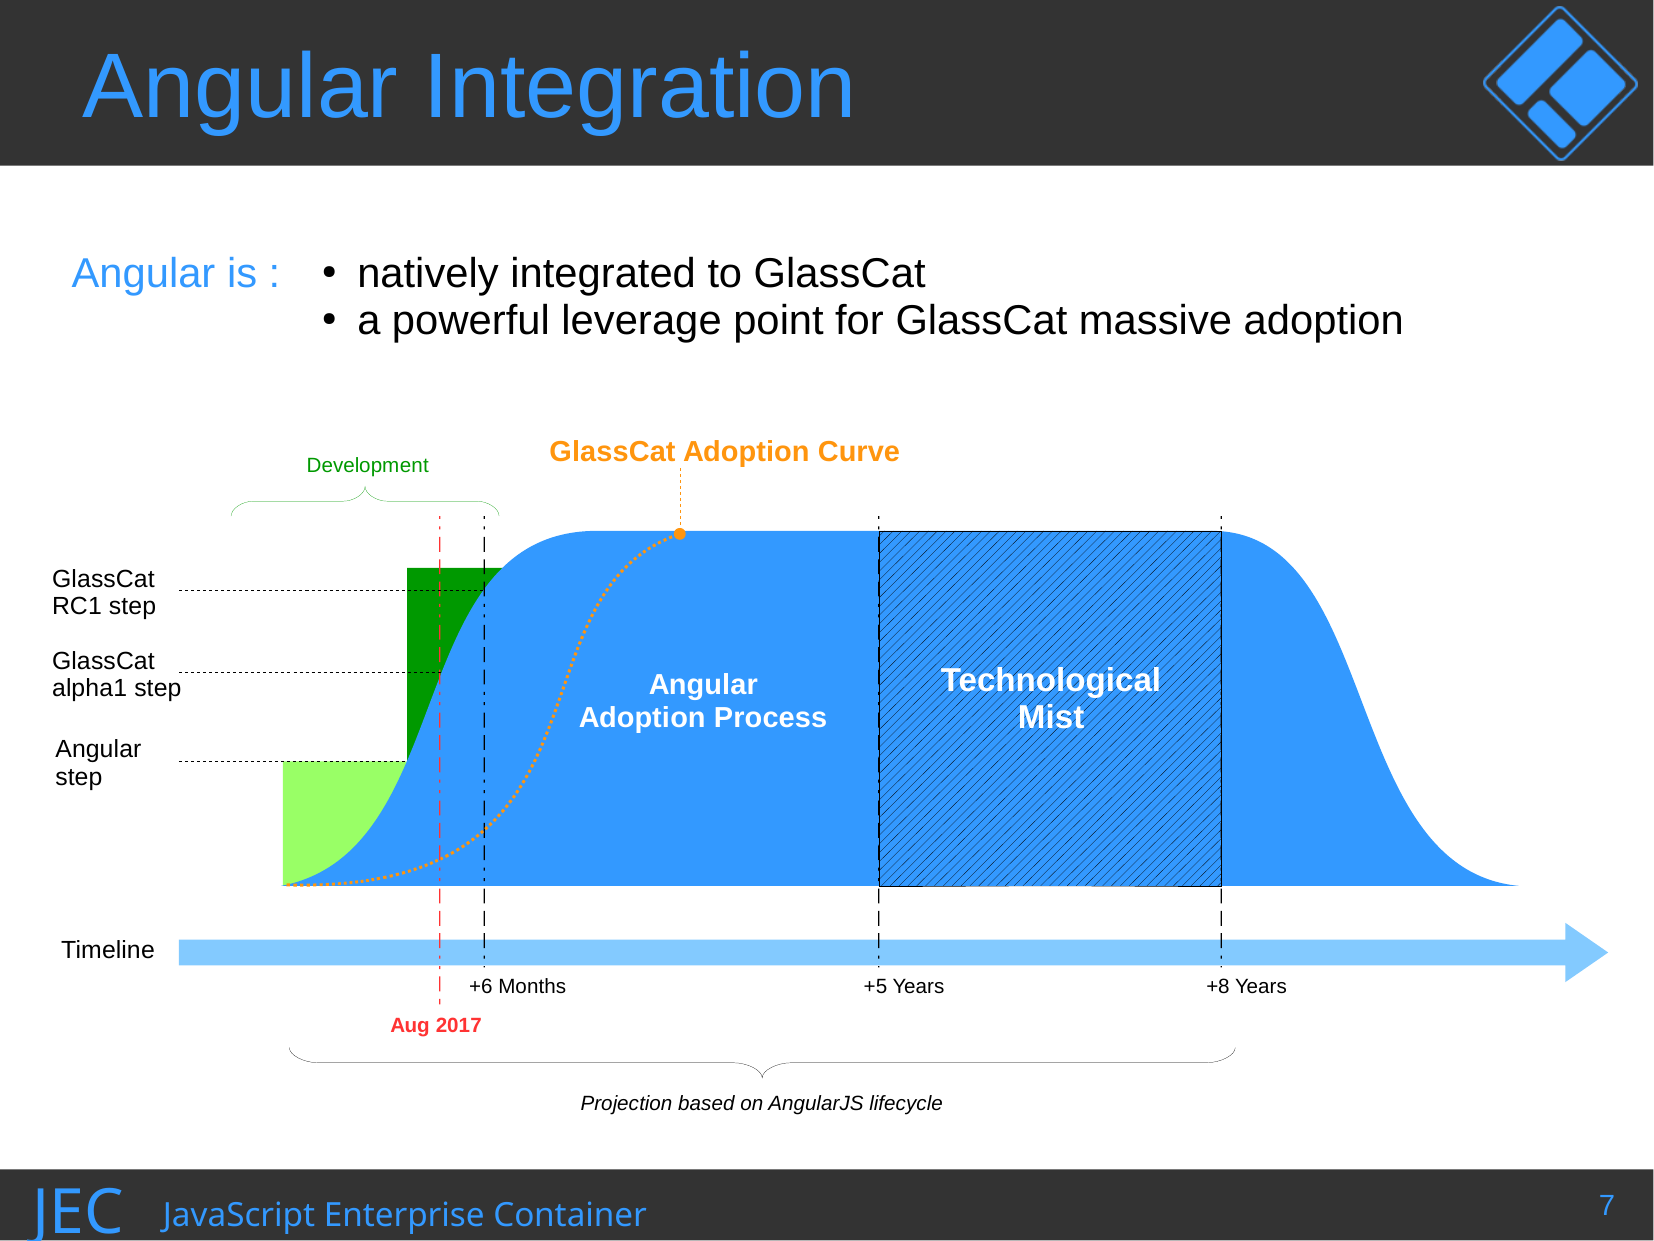

# Angular Integration
Angular is :
natively integrated to GlassCat
a powerful leverage point for GlassCat massive adoption
JEC
7
JavaScript Enterprise Container